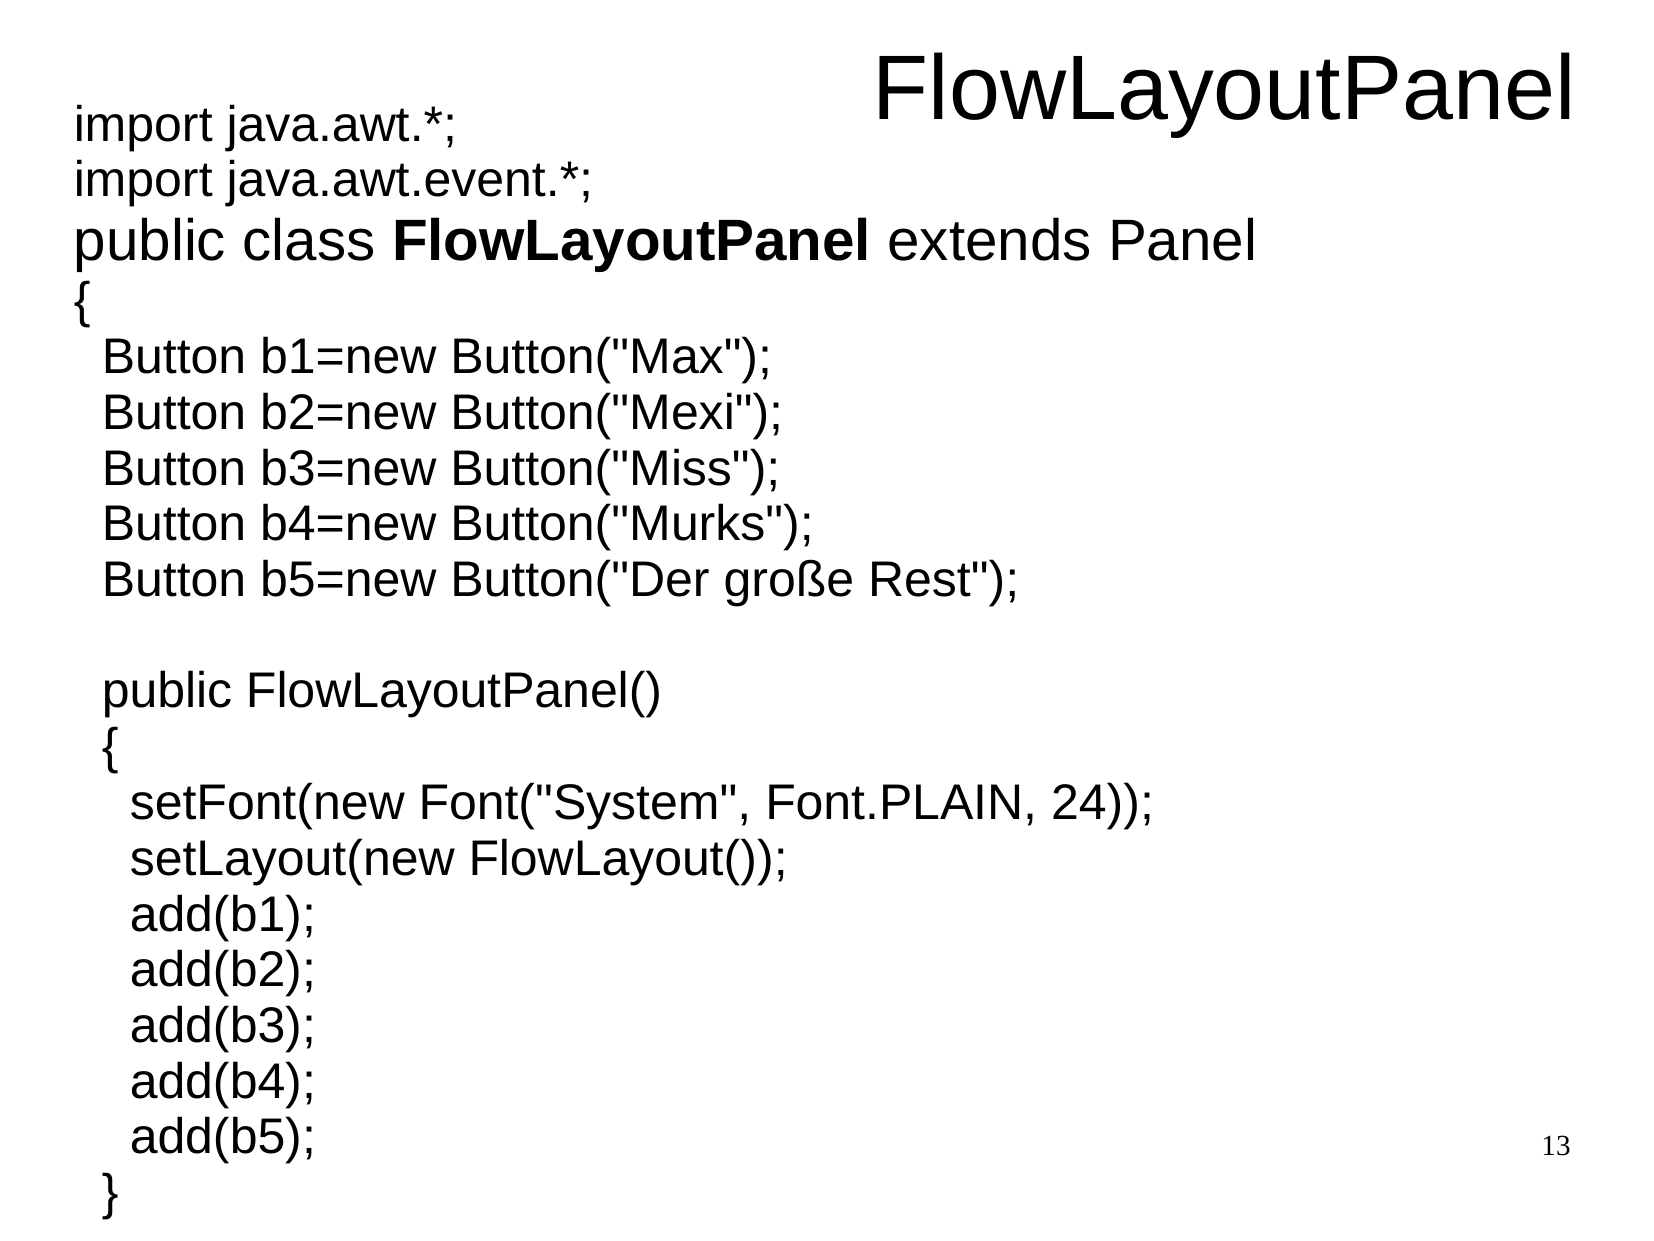

# FlowLayoutPanel
import java.awt.*;
import java.awt.event.*;
public class FlowLayoutPanel extends Panel
{
 Button b1=new Button("Max");
 Button b2=new Button("Mexi");
 Button b3=new Button("Miss");
 Button b4=new Button("Murks");
 Button b5=new Button("Der große Rest");
 public FlowLayoutPanel()
 {
 setFont(new Font("System", Font.PLAIN, 24));
 setLayout(new FlowLayout());
 add(b1);
 add(b2);
 add(b3);
 add(b4);
 add(b5);
 }
13